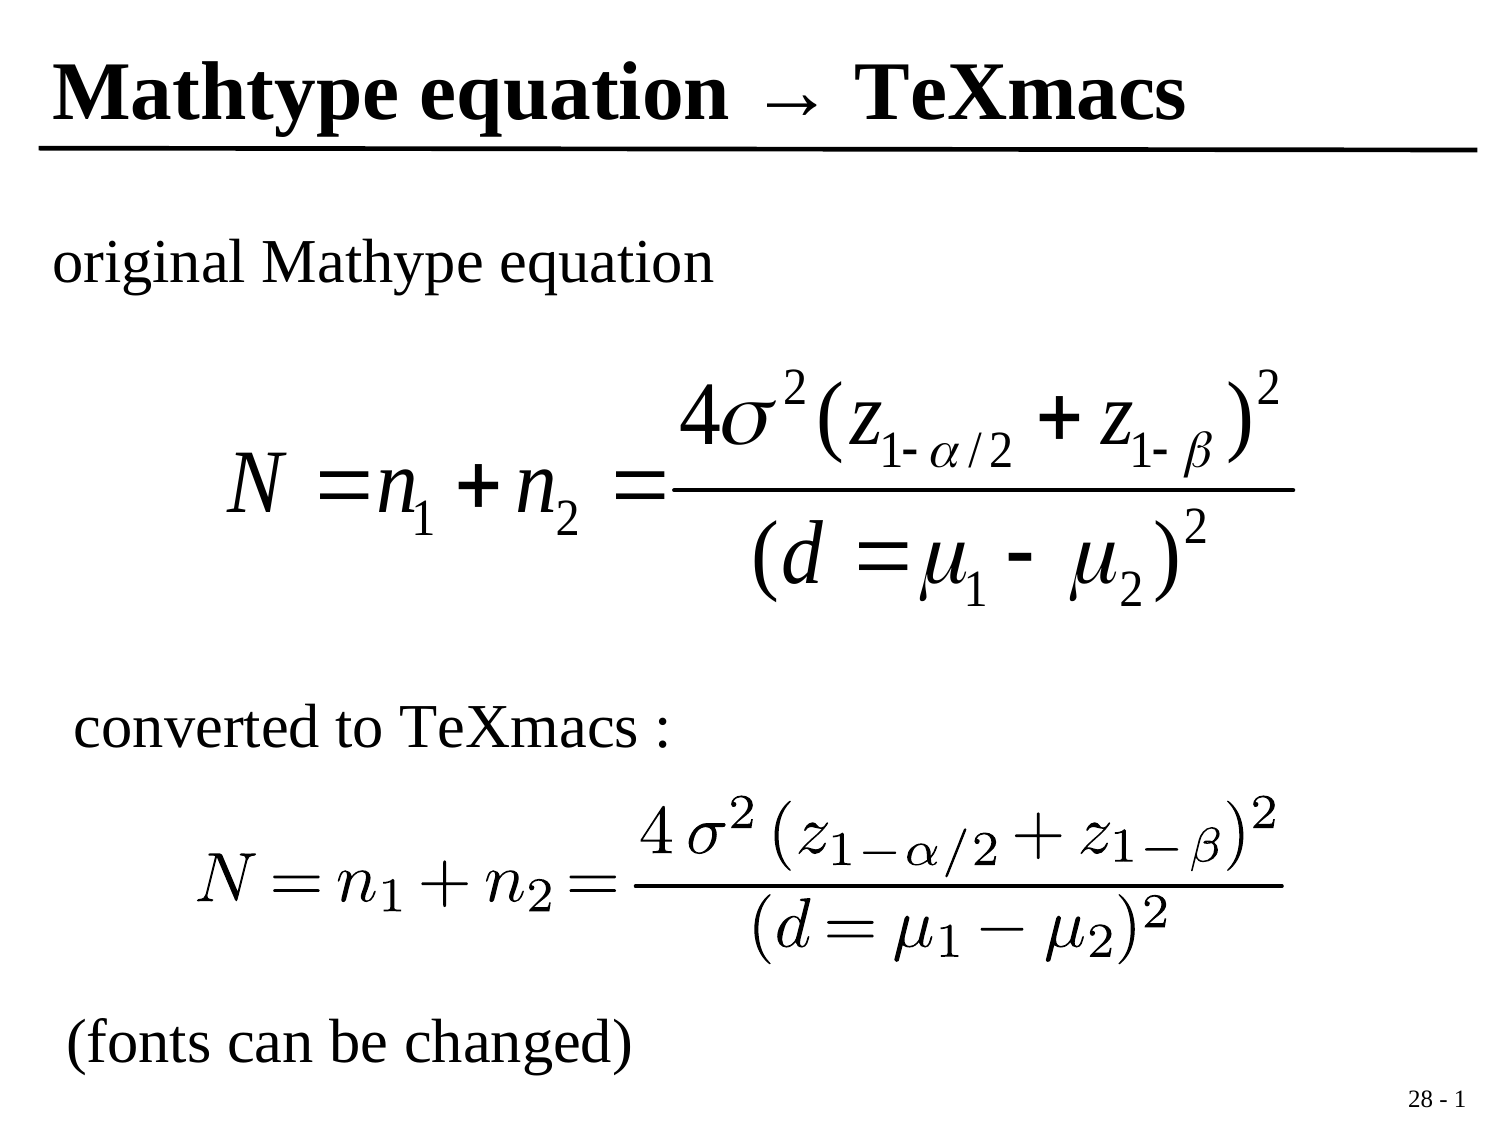

# Mathtype equation → TeXmacs
original Mathype equation
converted to TeXmacs :
(fonts can be changed)
28 -